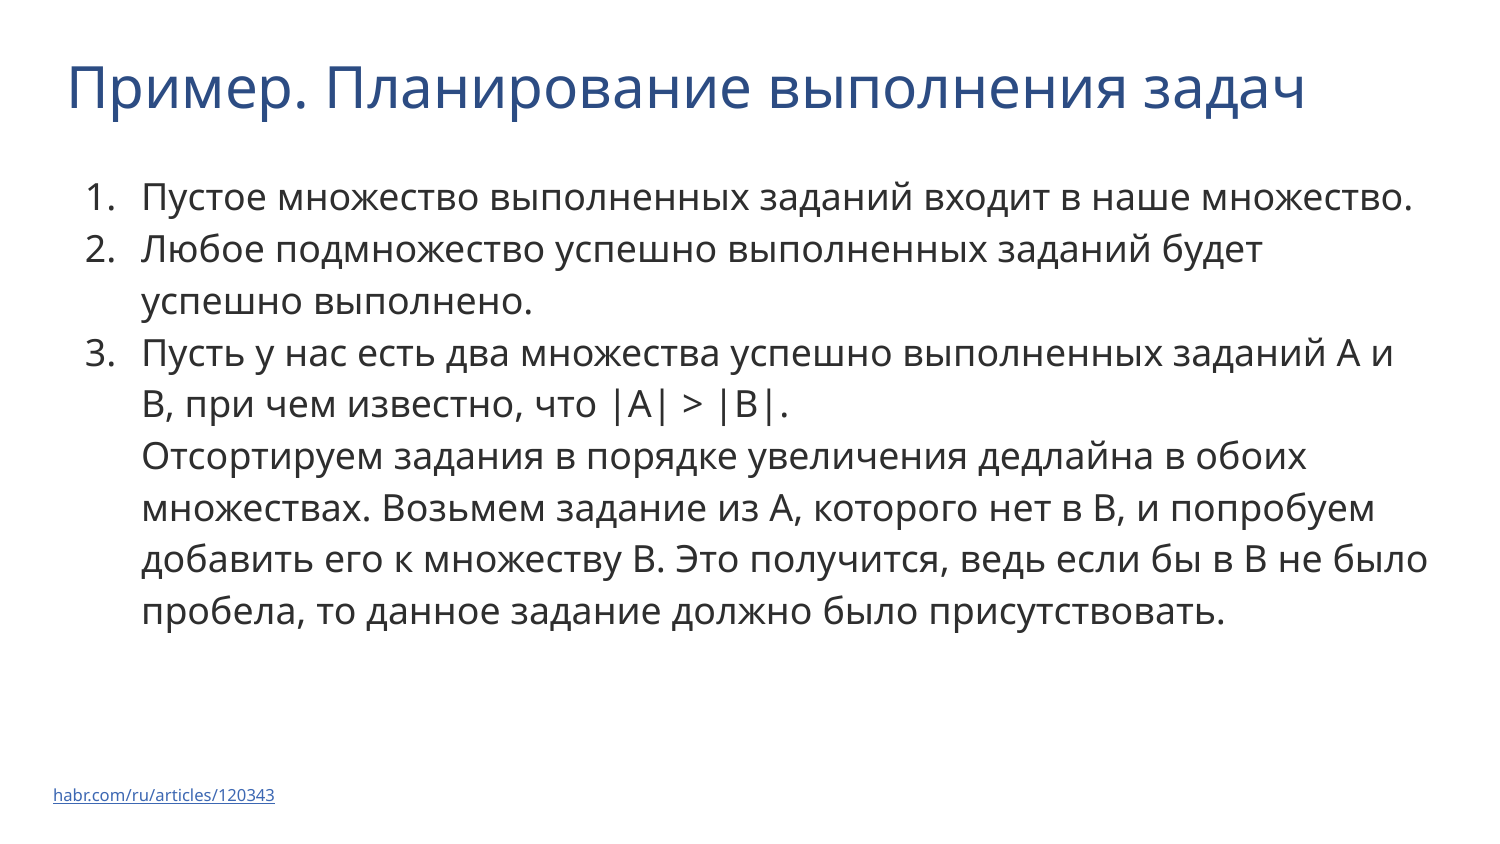

# Пример. Планирование выполнения задач
Пустое множество выполненных заданий входит в наше множество.
Любое подмножество успешно выполненных заданий будет успешно выполнено.
Пусть у нас есть два множества успешно выполненных заданий A и B, при чем известно, что |A| > |B|.
Отсортируем задания в порядке увеличения дедлайна в обоих множествах. Возьмем задание из A, которого нет в B, и попробуем добавить его к множеству B. Это получится, ведь если бы в B не было пробела, то данное задание должно было присутствовать.
habr.com/ru/articles/120343